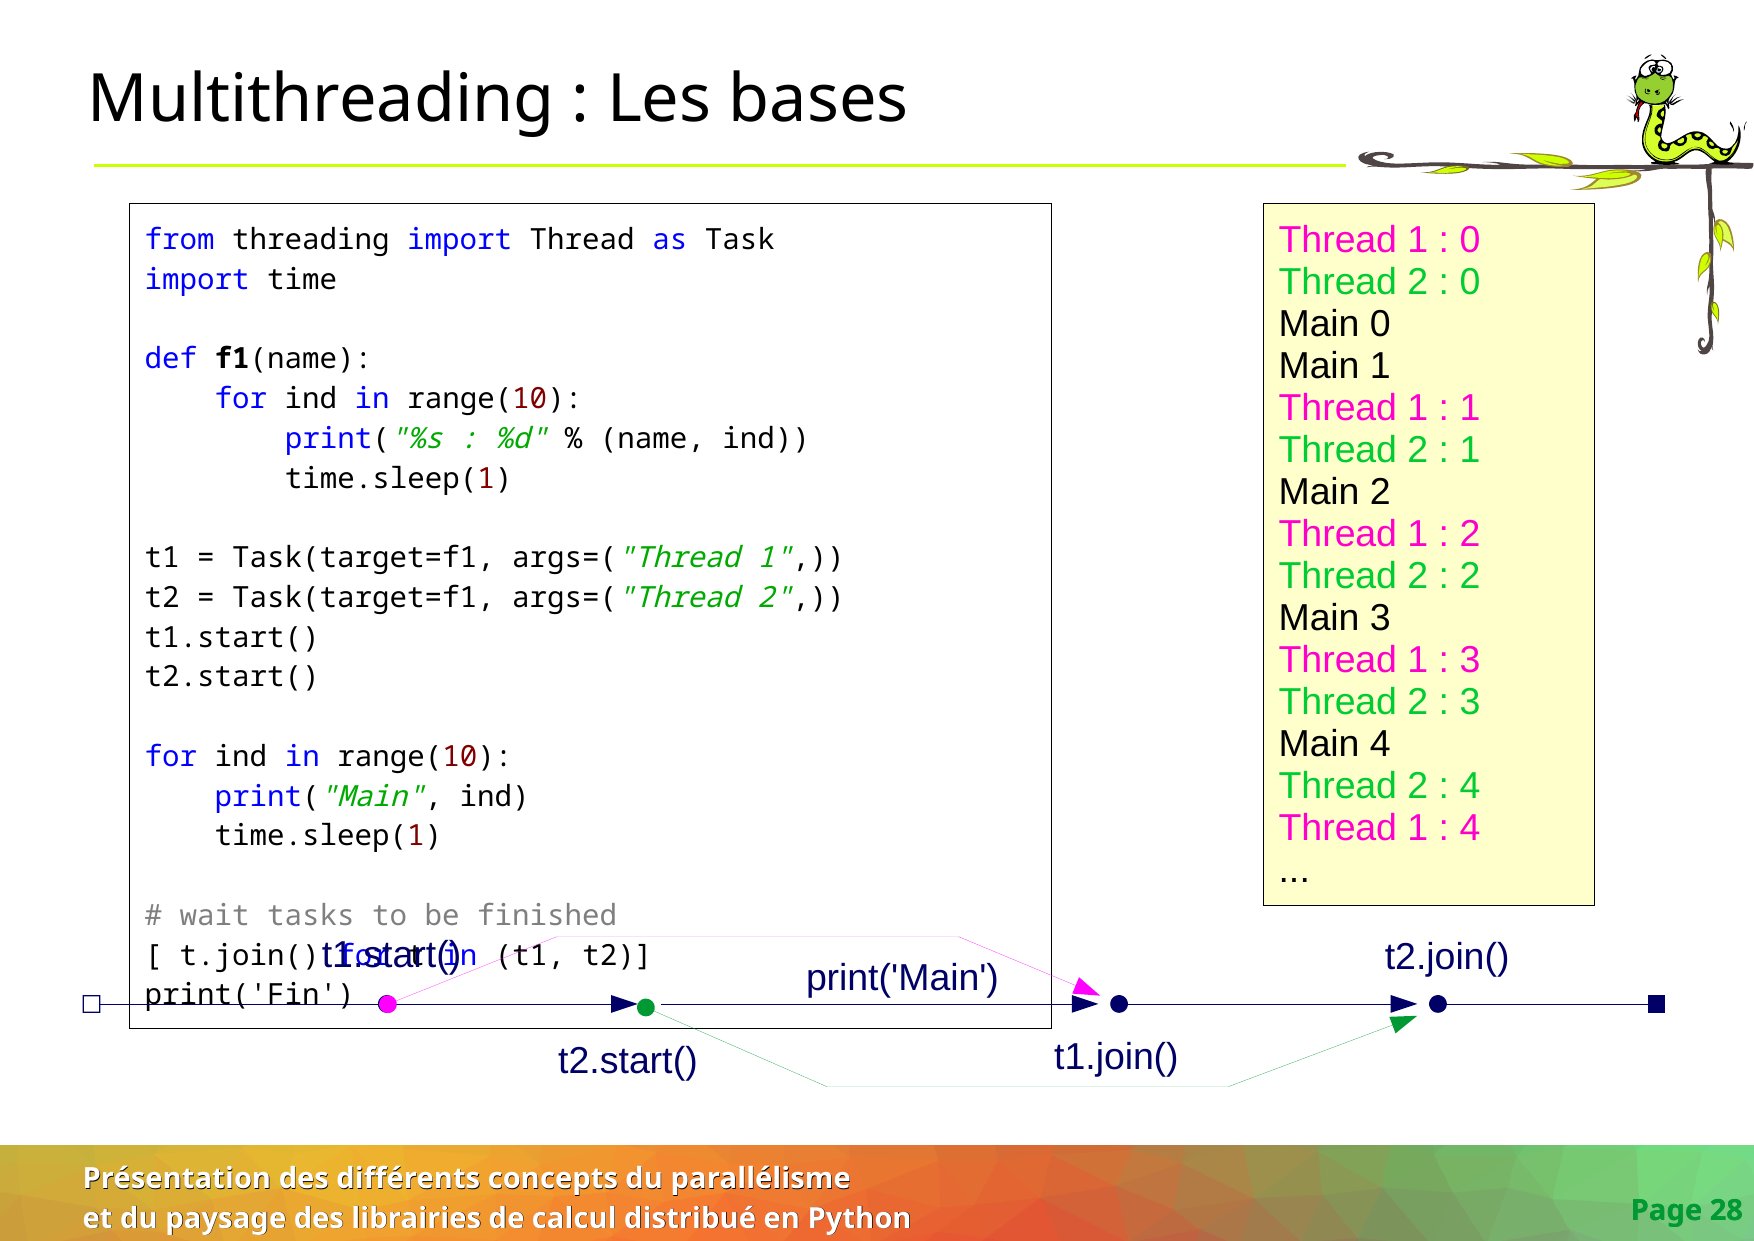

# Multithreading : Les bases
from threading import Thread as Task
import time
def f1(name):
 for ind in range(10):
 print("%s : %d" % (name, ind))
 time.sleep(1)
t1 = Task(target=f1, args=("Thread 1",))
t2 = Task(target=f1, args=("Thread 2",))
t1.start()
t2.start()
for ind in range(10):
 print("Main", ind)
 time.sleep(1)
# wait tasks to be finished
[ t.join() for t in (t1, t2)]
print('Fin')
Thread 1 : 0
Thread 2 : 0
Main 0
Main 1
Thread 1 : 1
Thread 2 : 1
Main 2
Thread 1 : 2
Thread 2 : 2
Main 3
Thread 1 : 3
Thread 2 : 3
Main 4
Thread 2 : 4
Thread 1 : 4
...
t1.start()
t2.join()
print('Main')
t1.join()
t2.start()
28